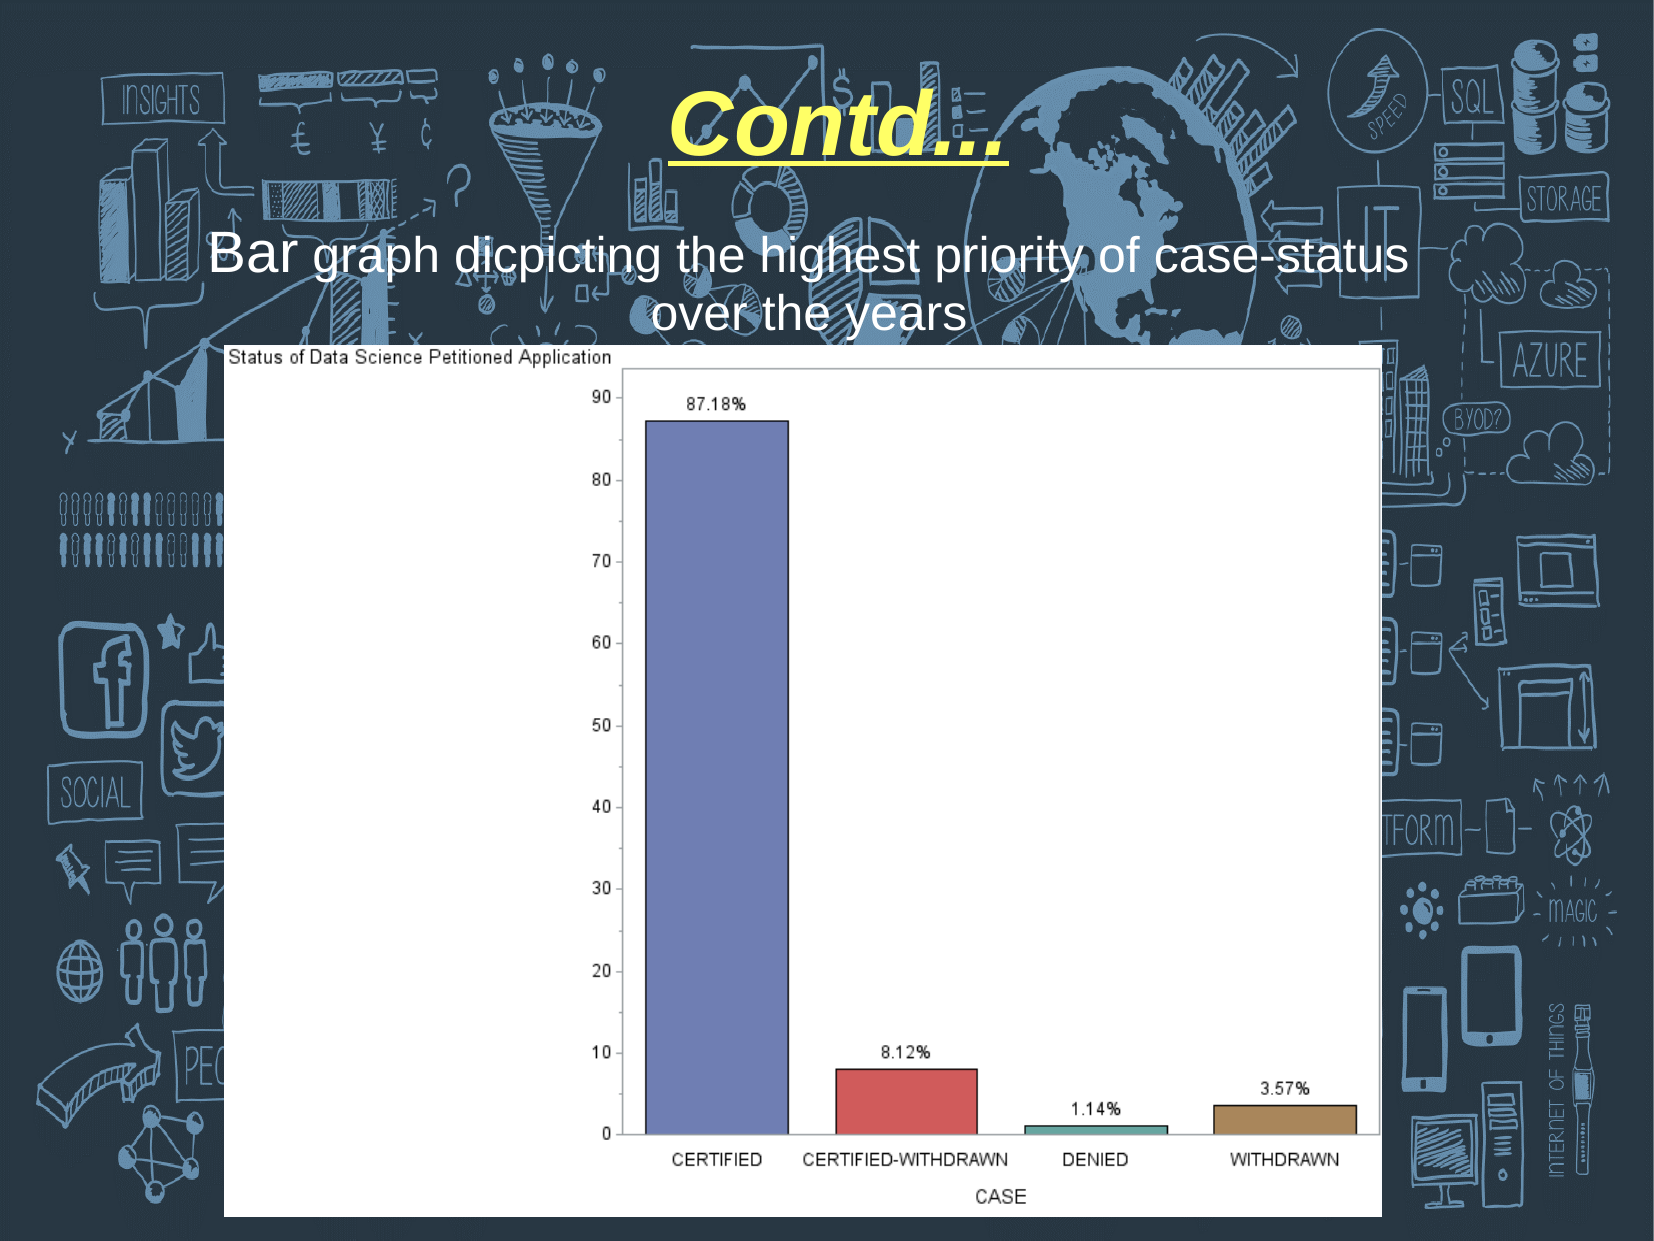

# Contd...
Bar graph dicpicting the highest priority of case-status over the years